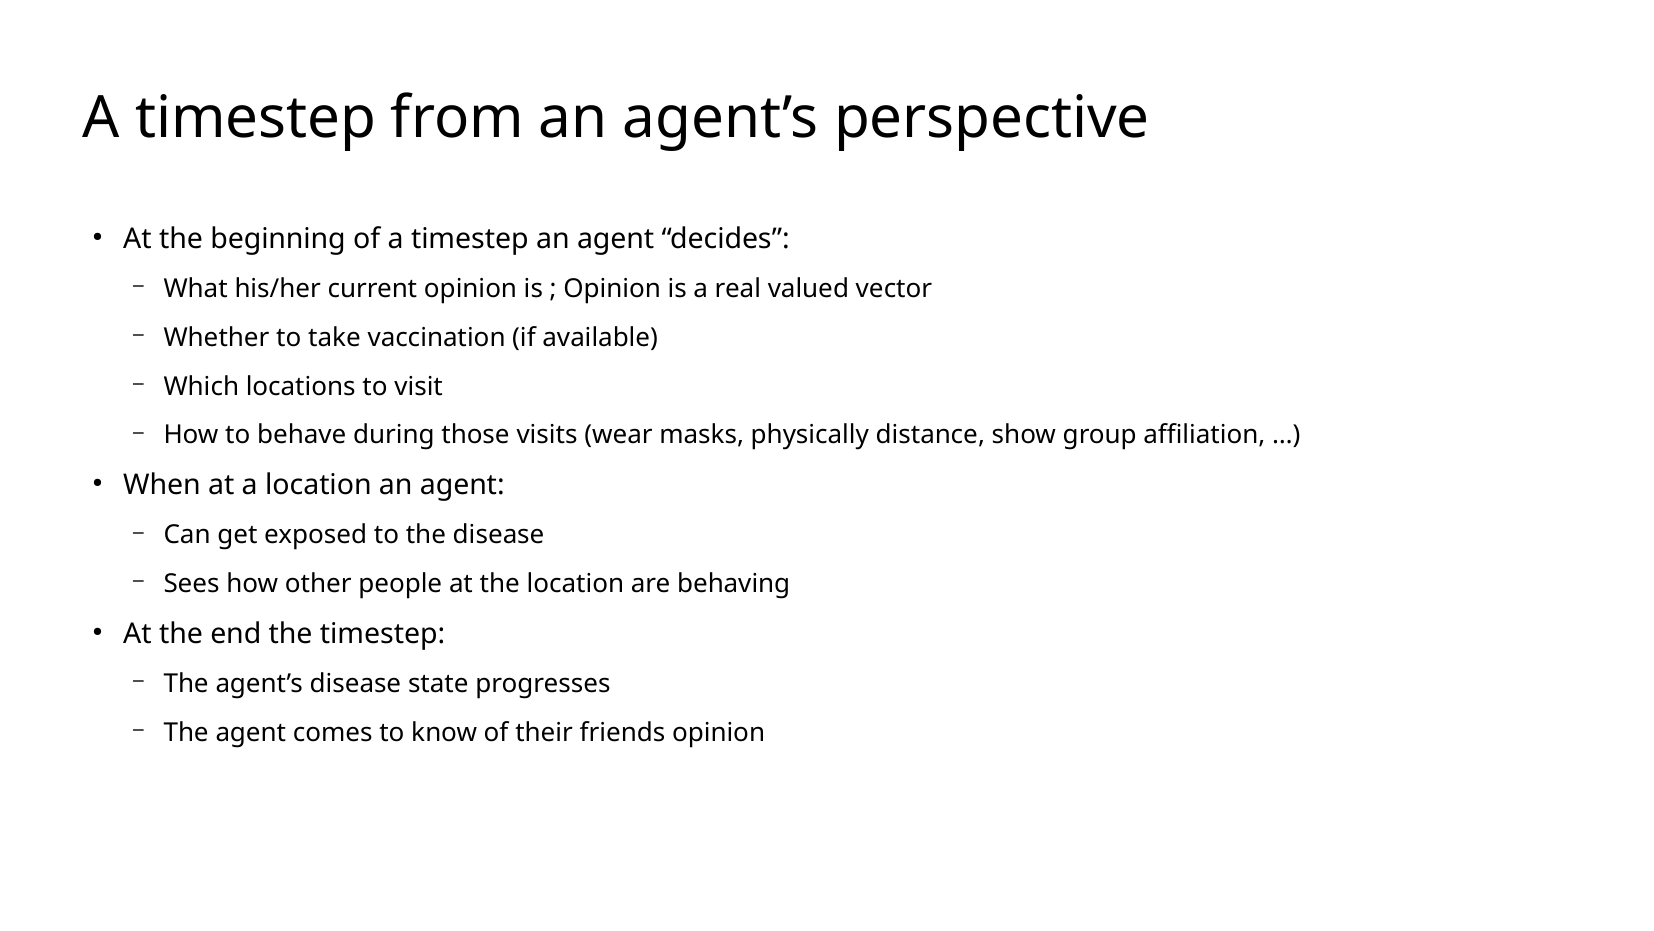

# A timestep from an agent’s perspective
At the beginning of a timestep an agent “decides”:
What his/her current opinion is ; Opinion is a real valued vector
Whether to take vaccination (if available)
Which locations to visit
How to behave during those visits (wear masks, physically distance, show group affiliation, …)
When at a location an agent:
Can get exposed to the disease
Sees how other people at the location are behaving
At the end the timestep:
The agent’s disease state progresses
The agent comes to know of their friends opinion